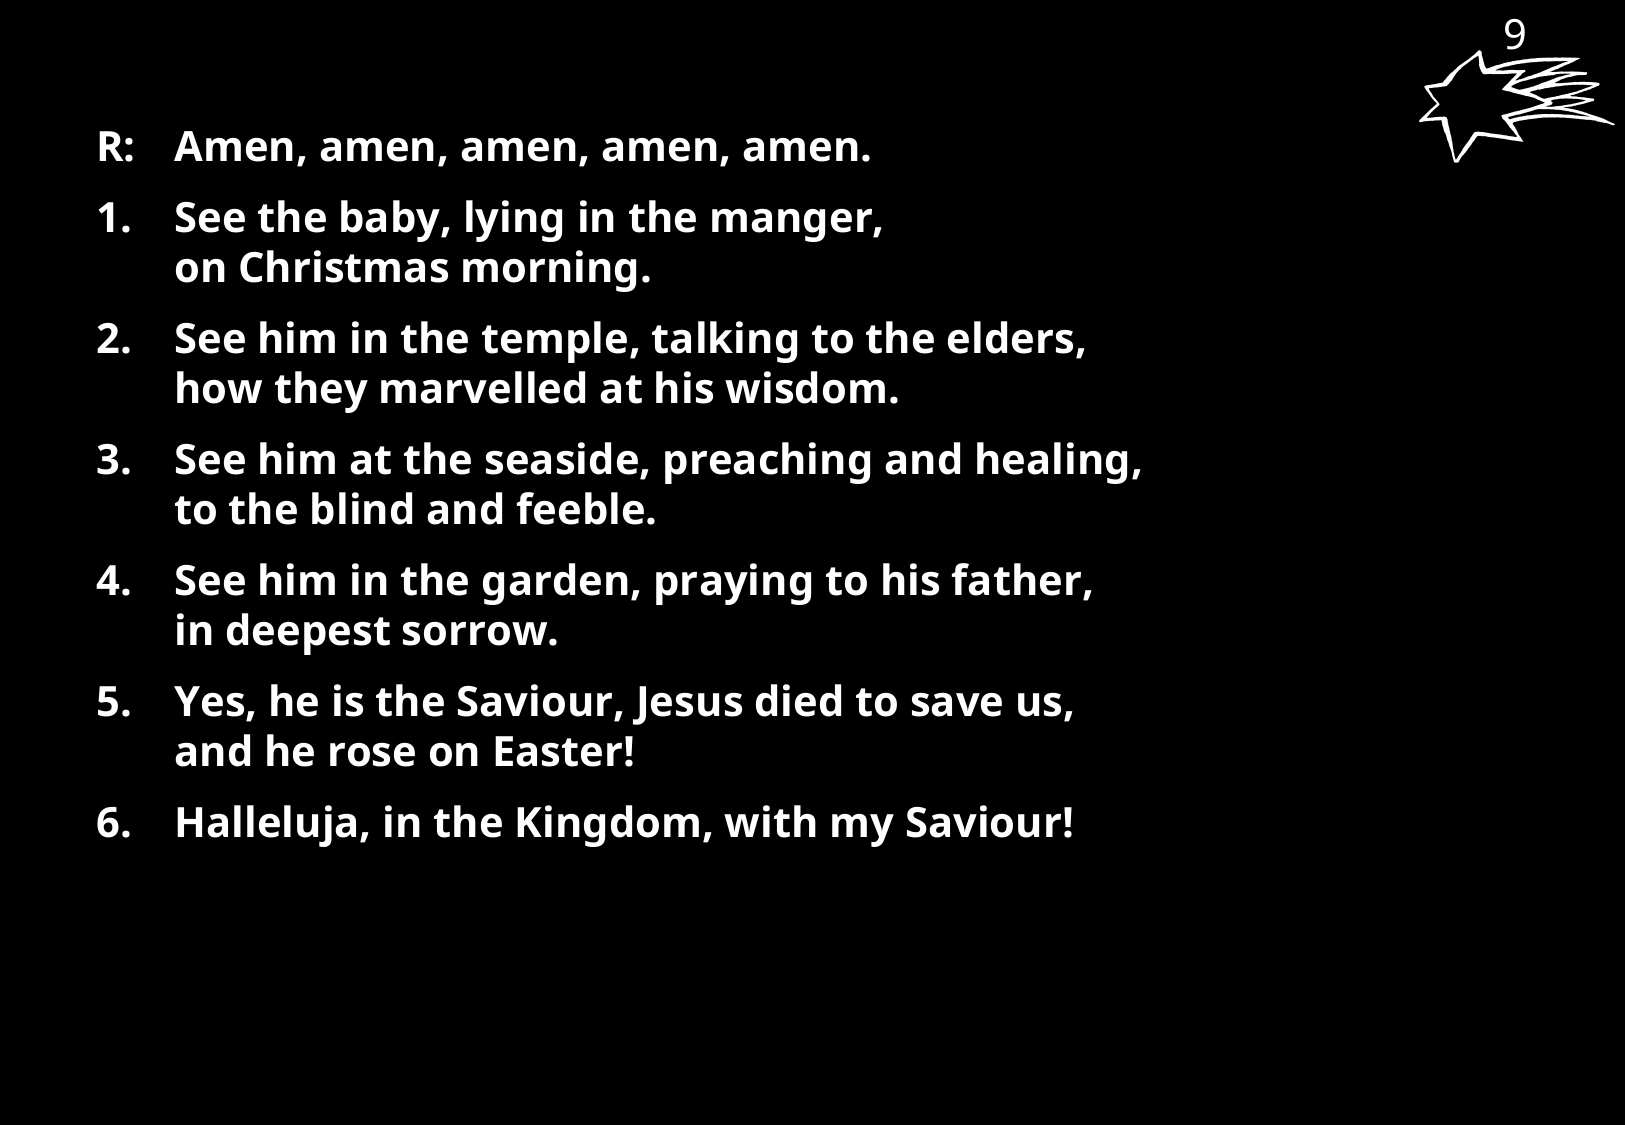

9
# R: 	Amen, amen, amen, amen, amen.
See the baby, lying in the manger,
on Christmas morning.
See him in the temple, talking to the elders,
how they marvelled at his wisdom.
See him at the seaside, preaching and healing,
to the blind and feeble.
See him in the garden, praying to his father,
in deepest sorrow.
Yes, he is the Saviour, Jesus died to save us,
and he rose on Easter!
Halleluja, in the Kingdom, with my Saviour!